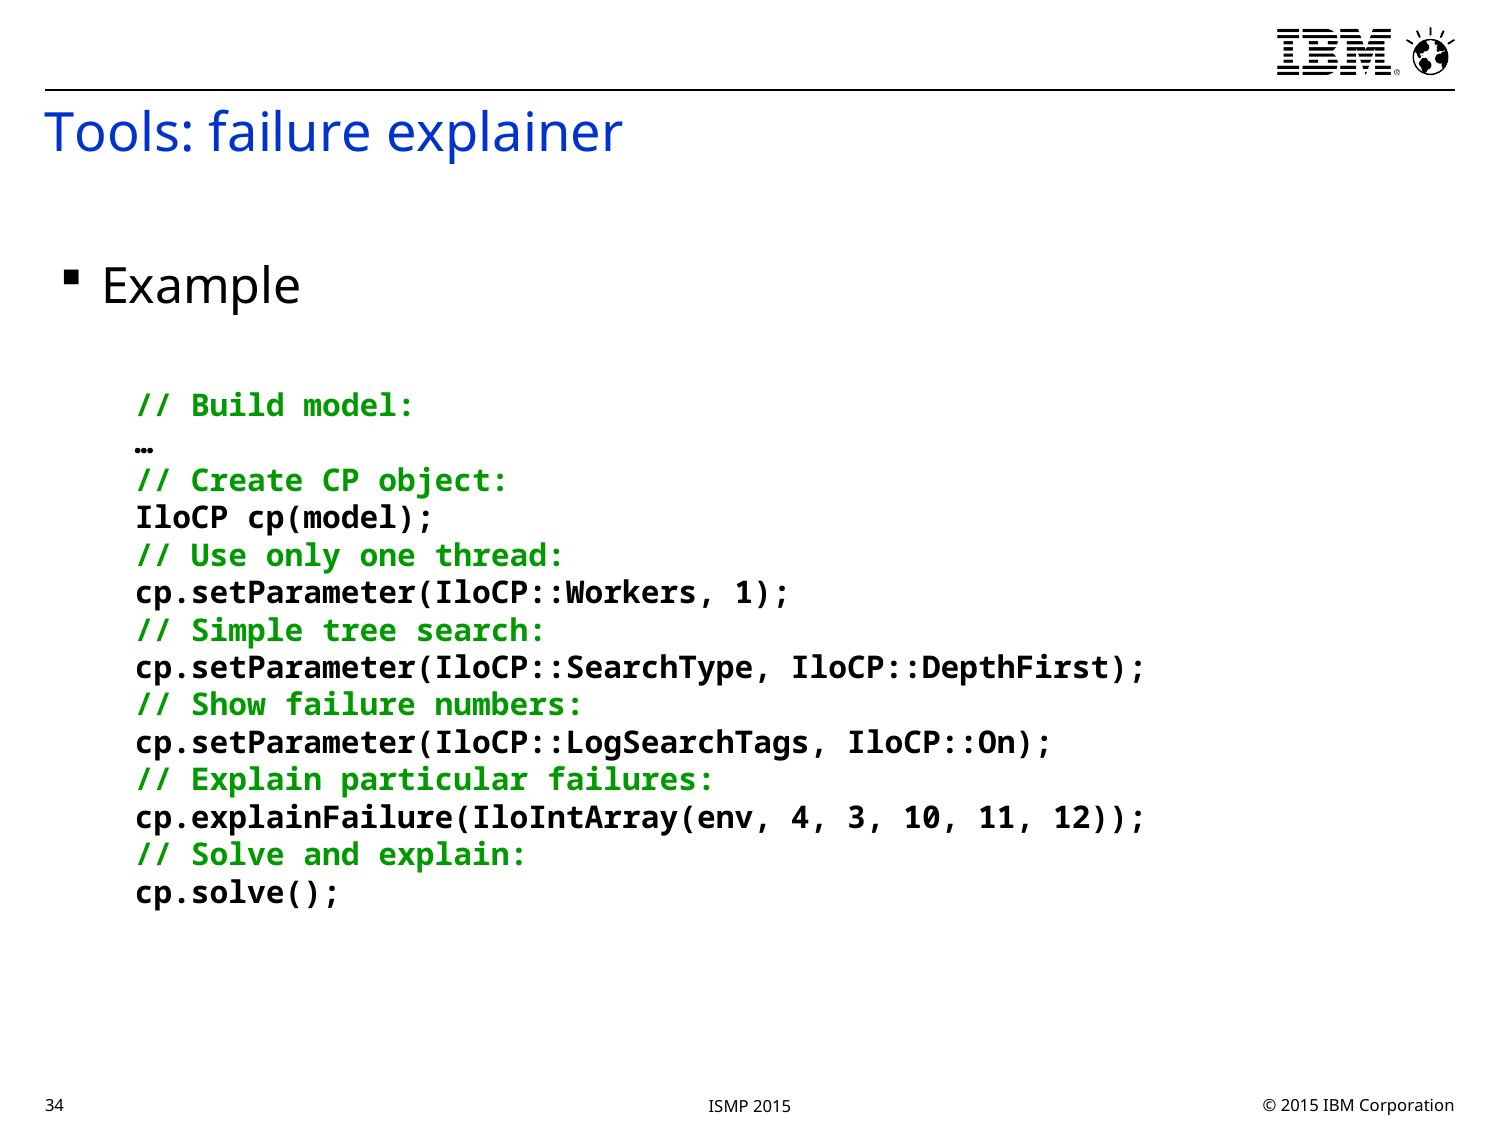

# Tools: failure explainer
Example
 // Build model:
 …
 // Create CP object:
 IloCP cp(model);
 // Use only one thread:
 cp.setParameter(IloCP::Workers, 1);
 // Simple tree search:
 cp.setParameter(IloCP::SearchType, IloCP::DepthFirst);
 // Show failure numbers:
 cp.setParameter(IloCP::LogSearchTags, IloCP::On);
 // Explain particular failures:
 cp.explainFailure(IloIntArray(env, 4, 3, 10, 11, 12));
 // Solve and explain:
 cp.solve();
34